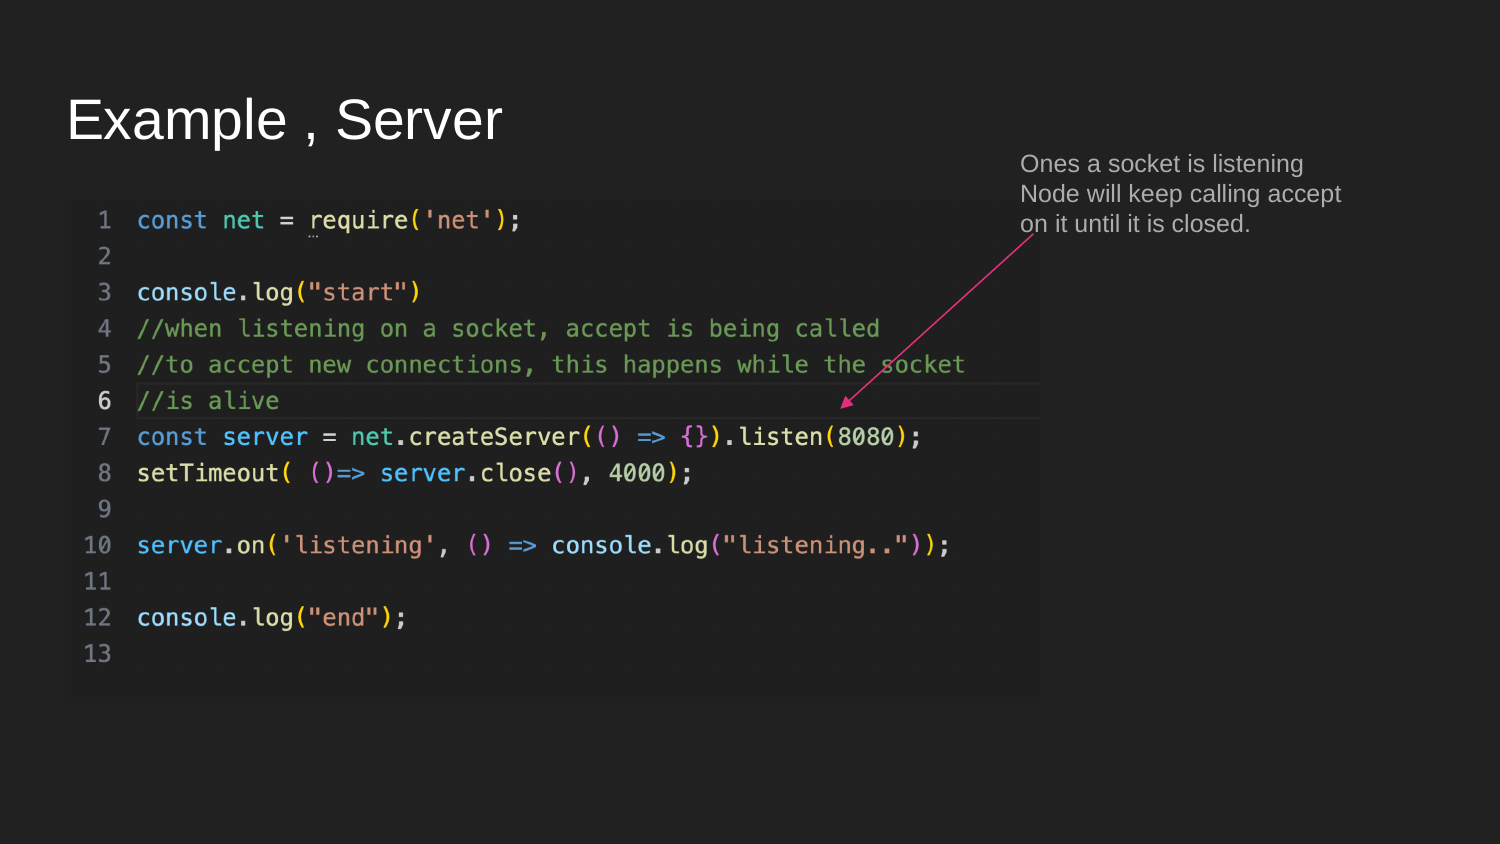

# Example , Server
Ones a socket is listening Node will keep calling accept on it until it is closed.